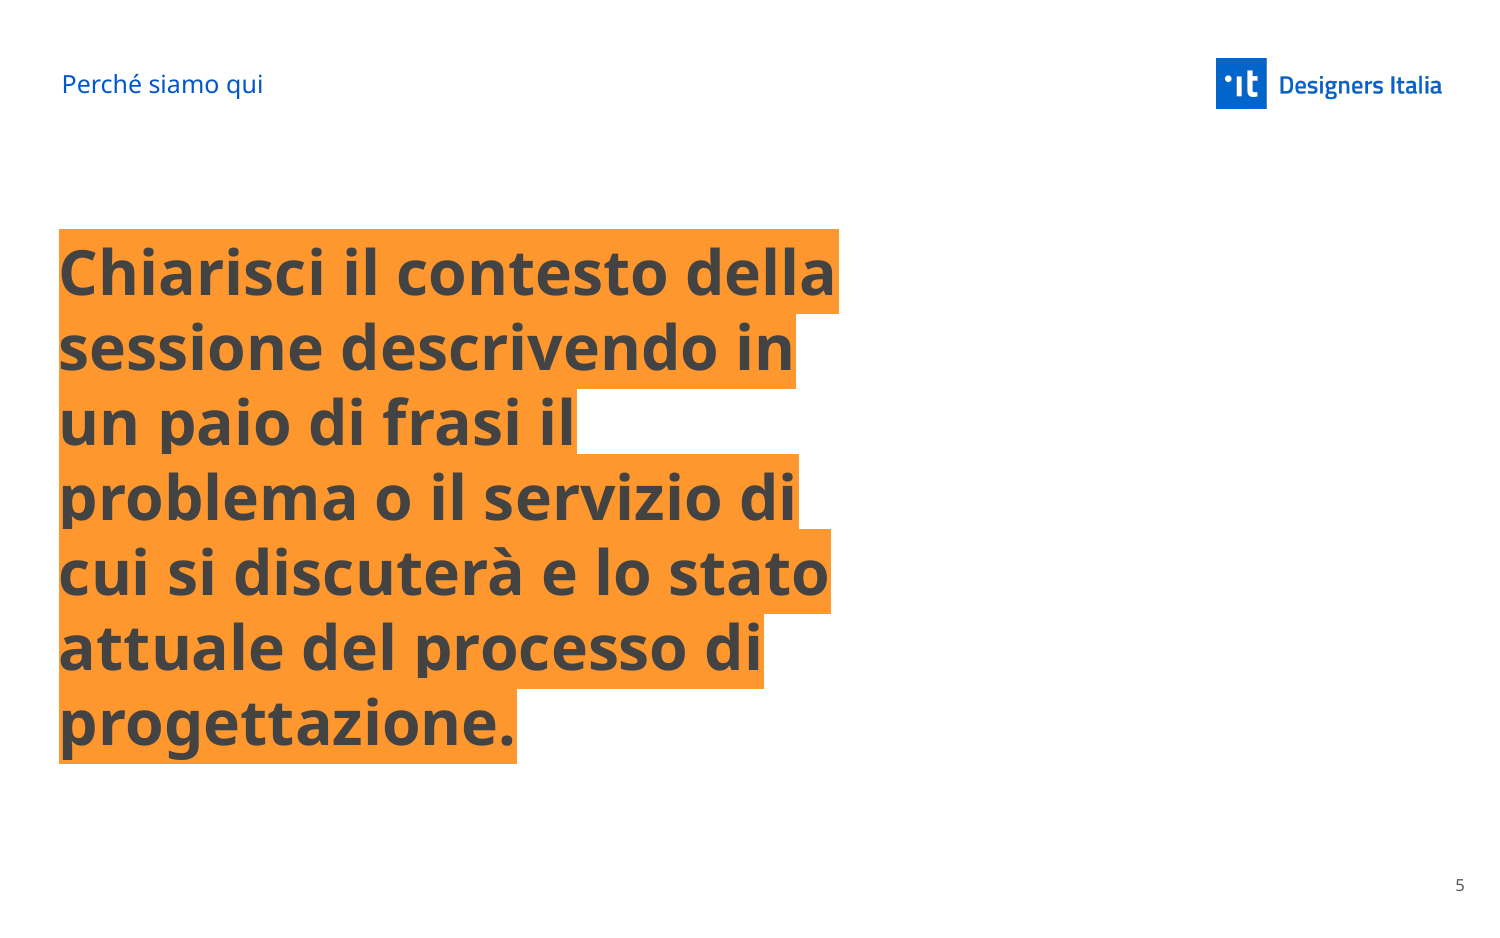

Perché siamo qui
Chiarisci il contesto della sessione descrivendo in un paio di frasi il problema o il servizio di cui si discuterà e lo stato attuale del processo di progettazione.